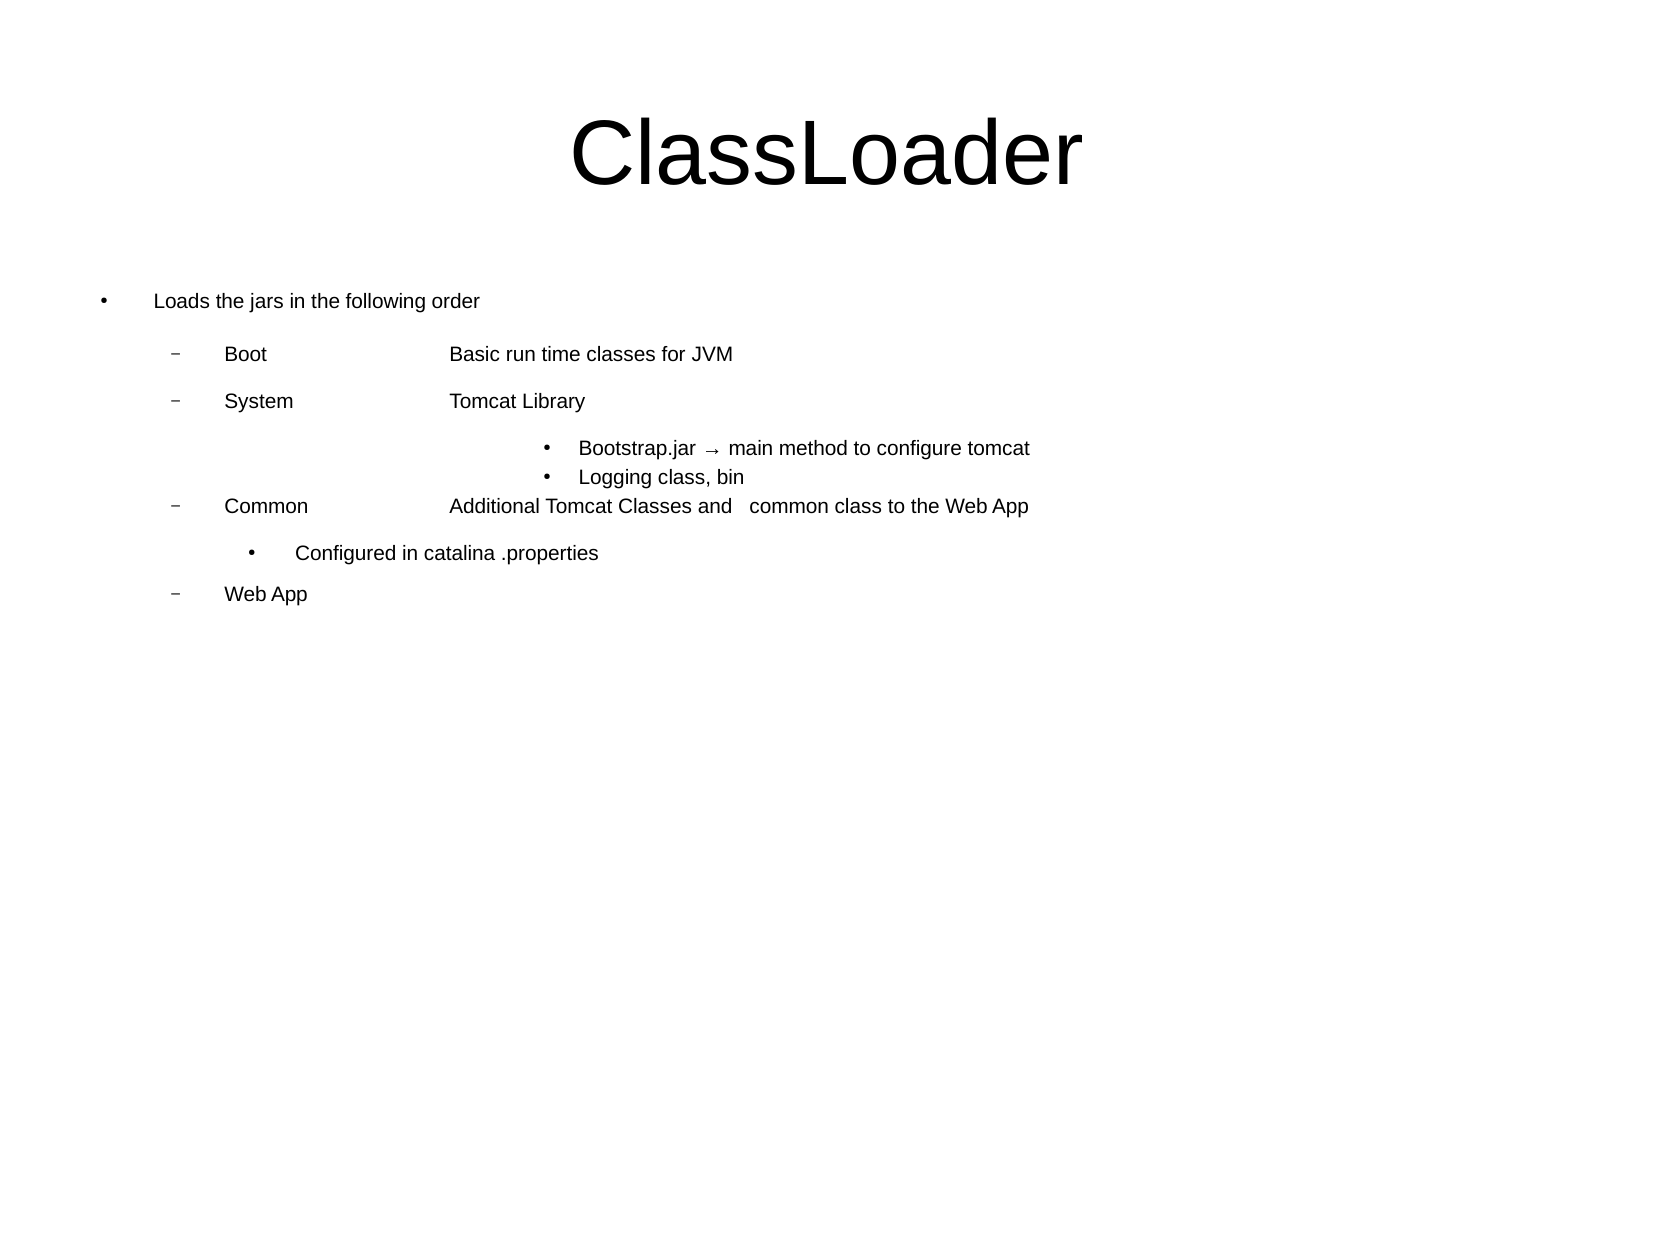

# ClassLoader
Loads the jars in the following order
Boot			Basic run time classes for JVM
System			Tomcat Library
Bootstrap.jar → main method to configure tomcat
Logging class, bin
Common		Additional Tomcat Classes and 	common class to the Web App
Configured in catalina .properties
Web App